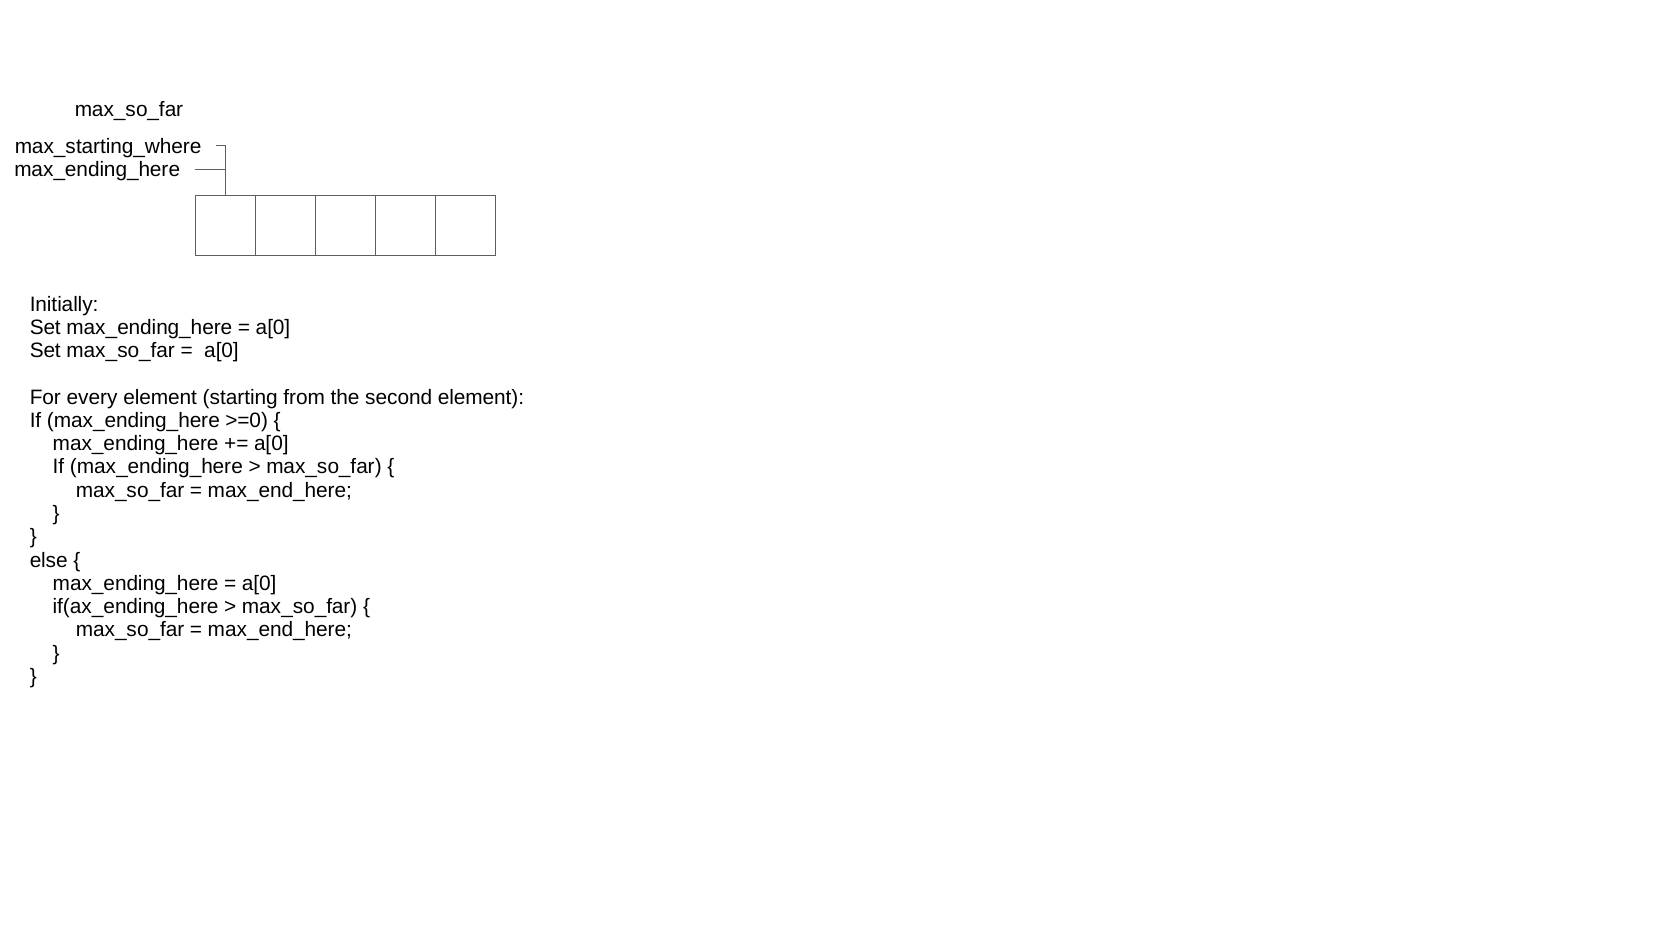

max_so_far
max_starting_where
max_ending_here
Initially:
Set max_ending_here = a[0]
Set max_so_far = a[0]
For every element (starting from the second element):
If (max_ending_here >=0) {
 max_ending_here += a[0]
 If (max_ending_here > max_so_far) {
 max_so_far = max_end_here;
 }
}
else {
 max_ending_here = a[0]
 if(ax_ending_here > max_so_far) {
 max_so_far = max_end_here;
 }
}